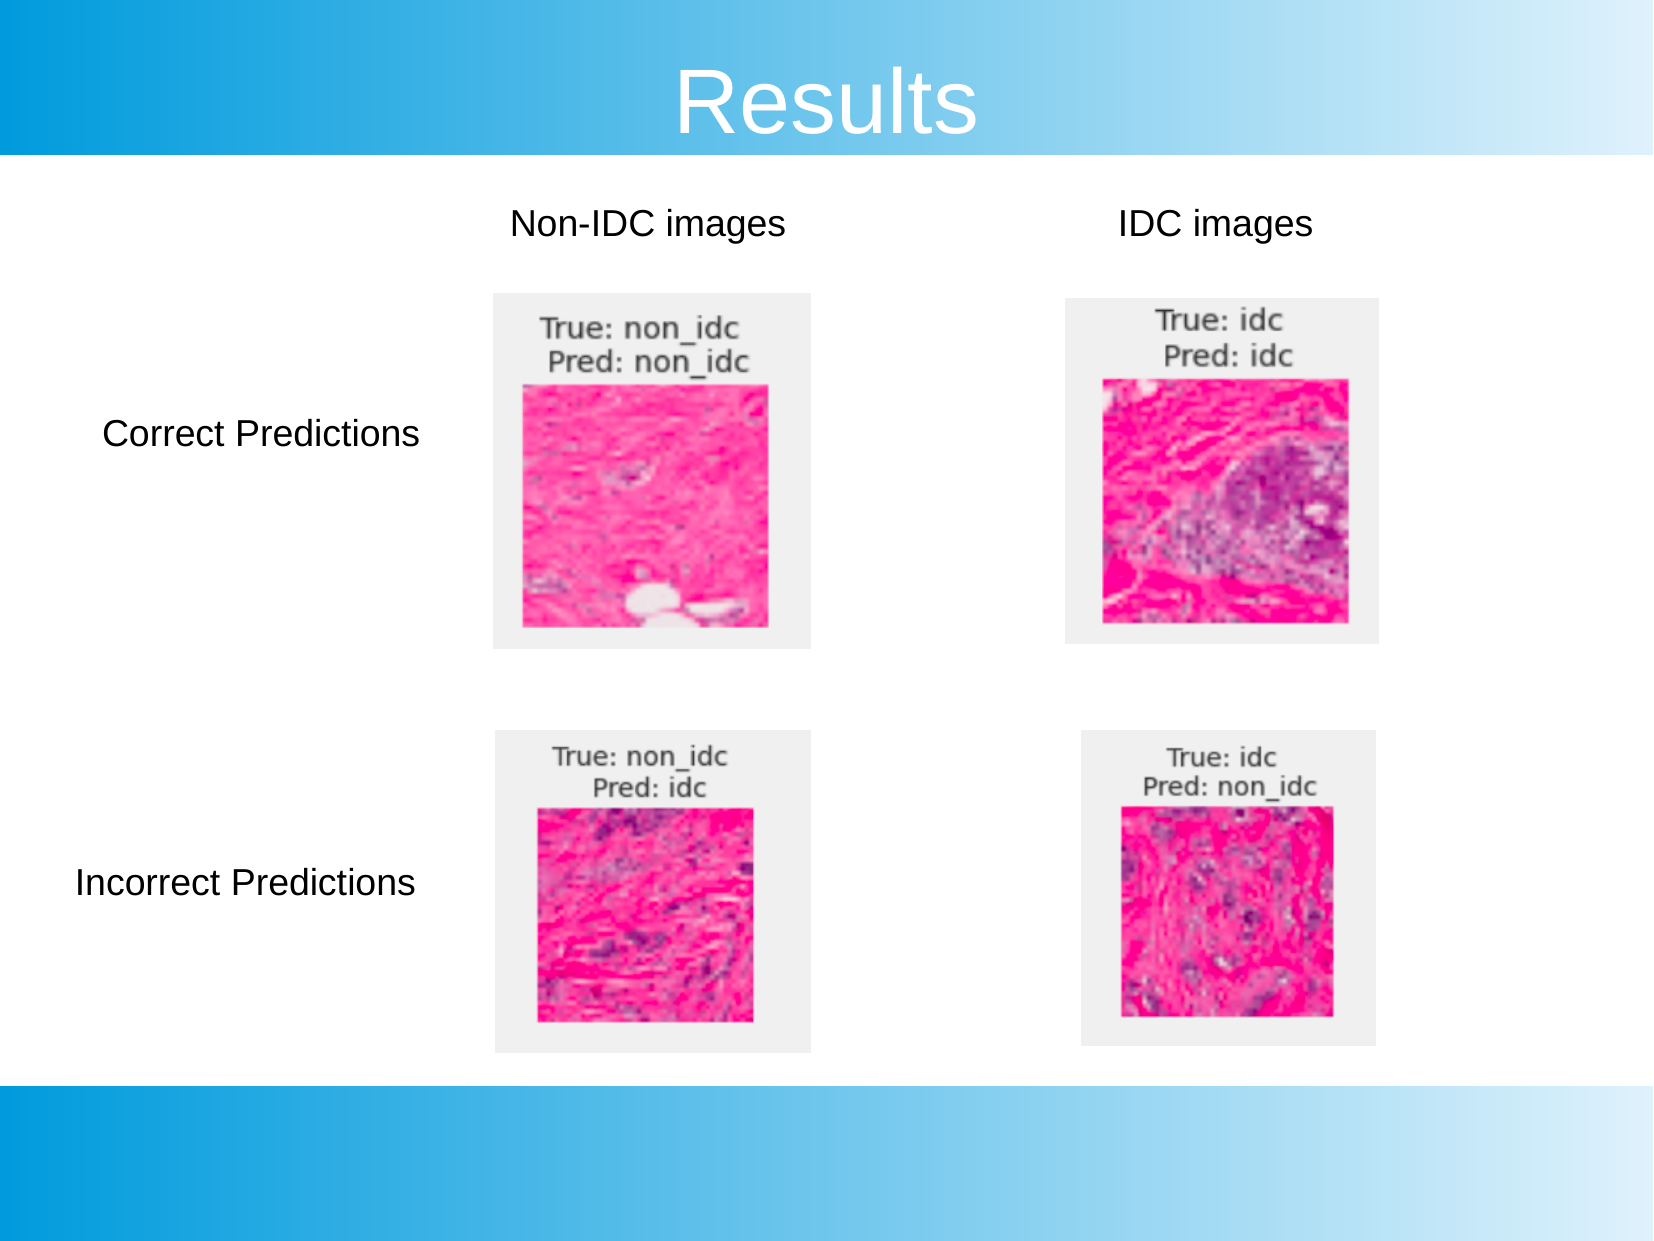

# Results
Non-IDC images
IDC images
Correct Predictions
Incorrect Predictions